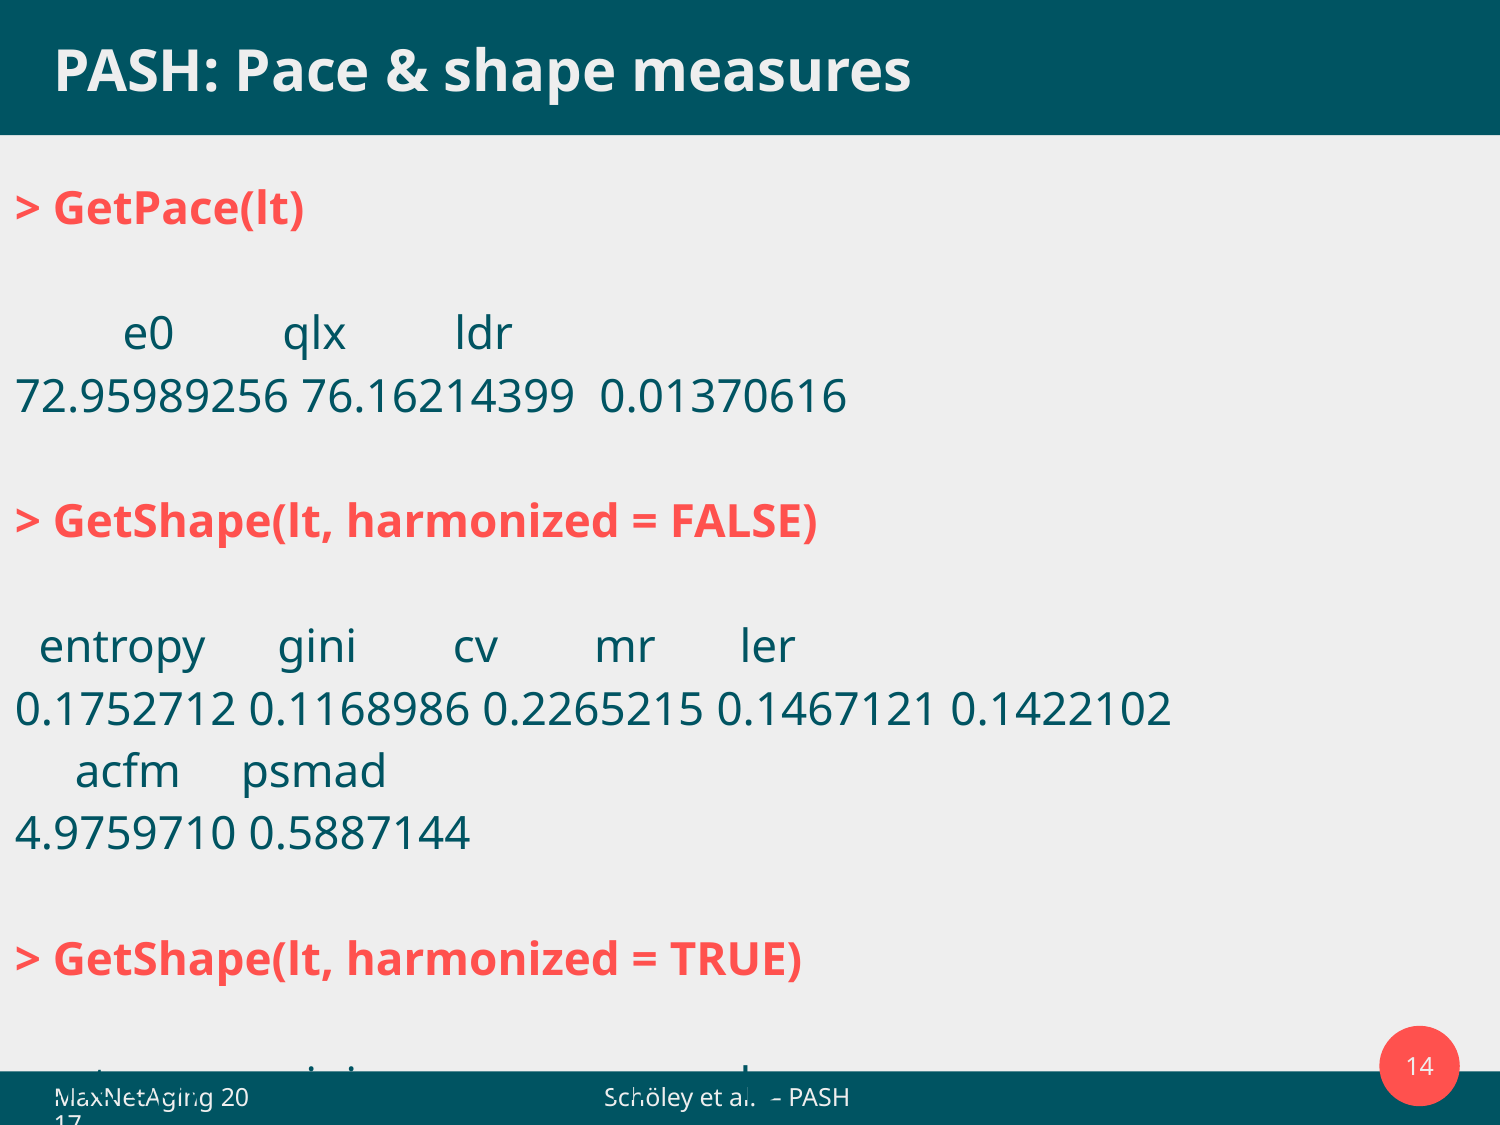

# PASH: Pace & shape measures
> GetPace(lt)
 e0 qlx ldr
72.95989256 76.16214399 0.01370616
> GetShape(lt, harmonized = FALSE)
 entropy gini cv mr ler
0.1752712 0.1168986 0.2265215 0.1467121 0.1422102
 acfm psmad
4.9759710 0.5887144
> GetShape(lt, harmonized = TRUE)
 entropy gini cv mr ler
0.8247288 0.7662027 0.7734785 0.8532879 0.8577898...
14
MaxNetAging 2017
Schöley et al. – PASH